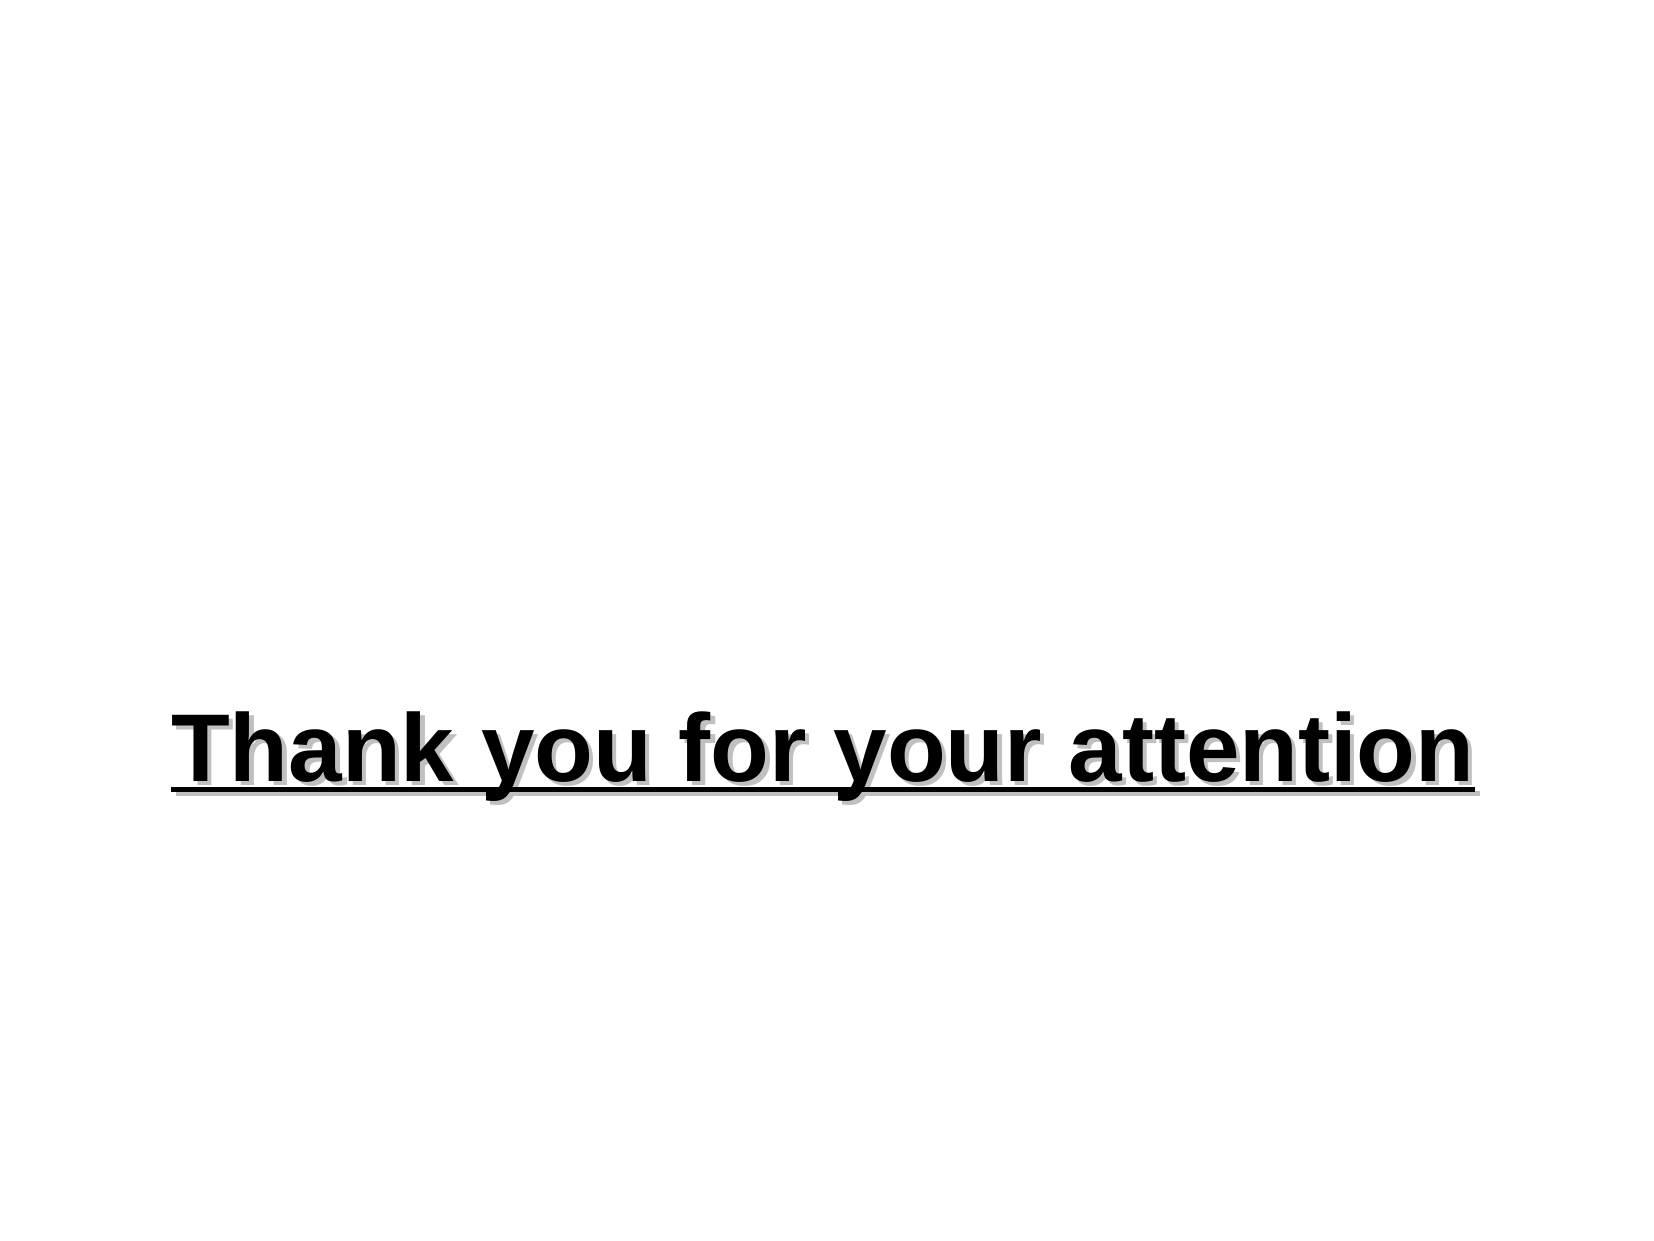

Software Engineering Desing Project
# Thank you for your attention